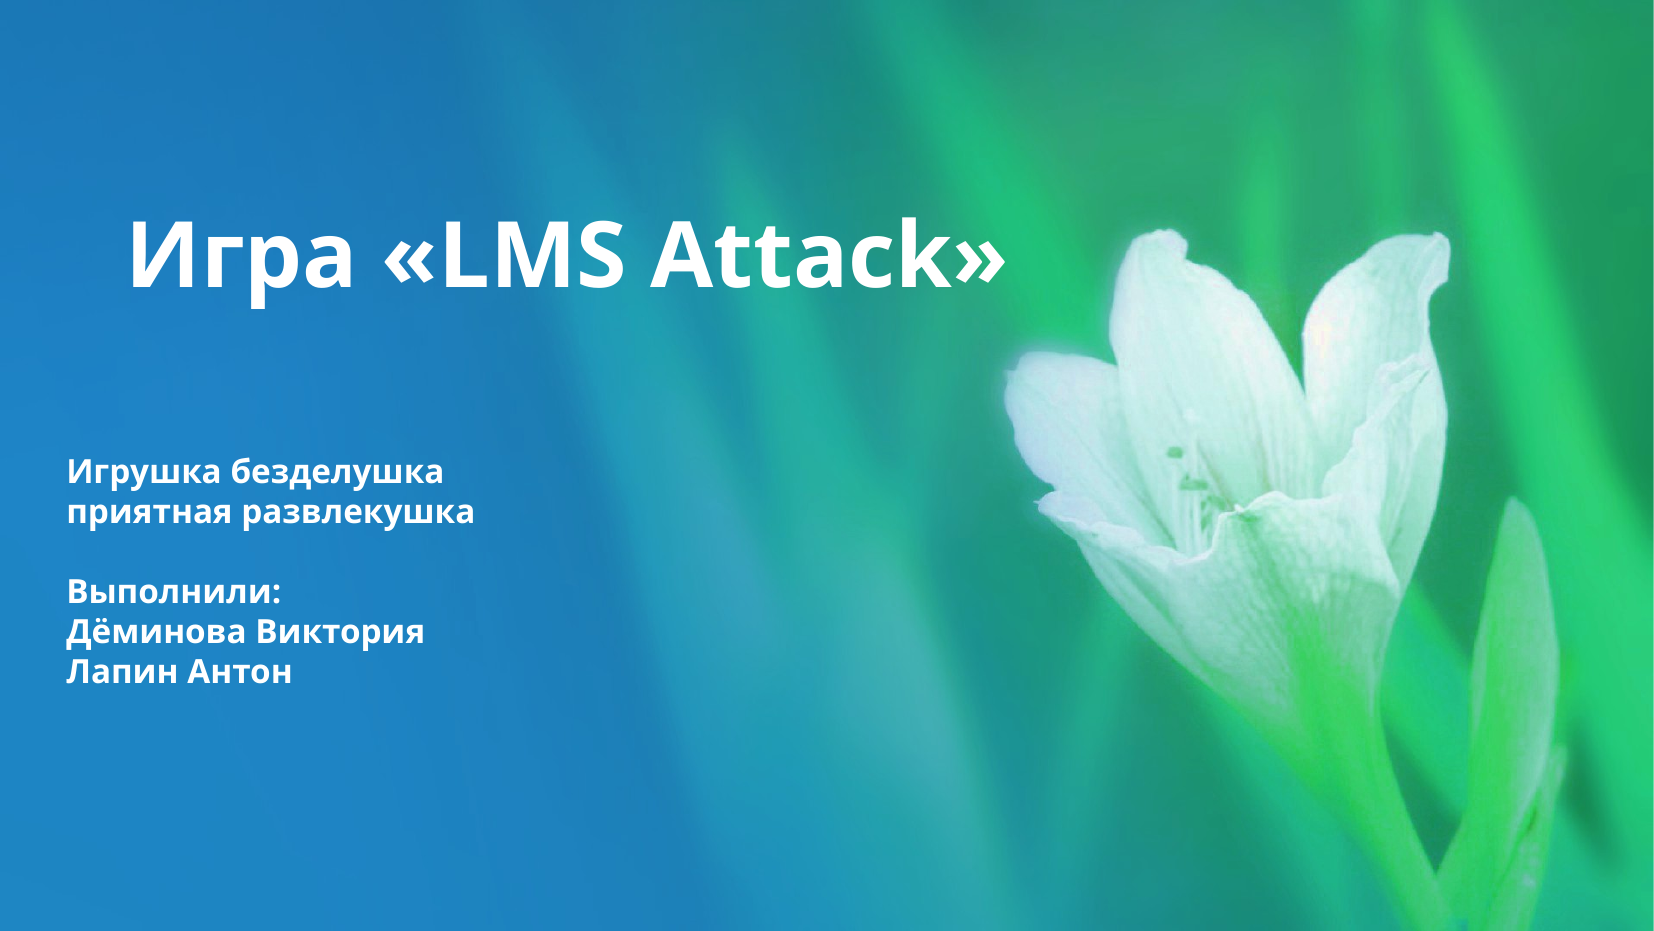

Игра «LMS Attack»
Игрушка безделушка приятная развлекушка
Выполнили:
Дёминова Виктория
Лапин Антон